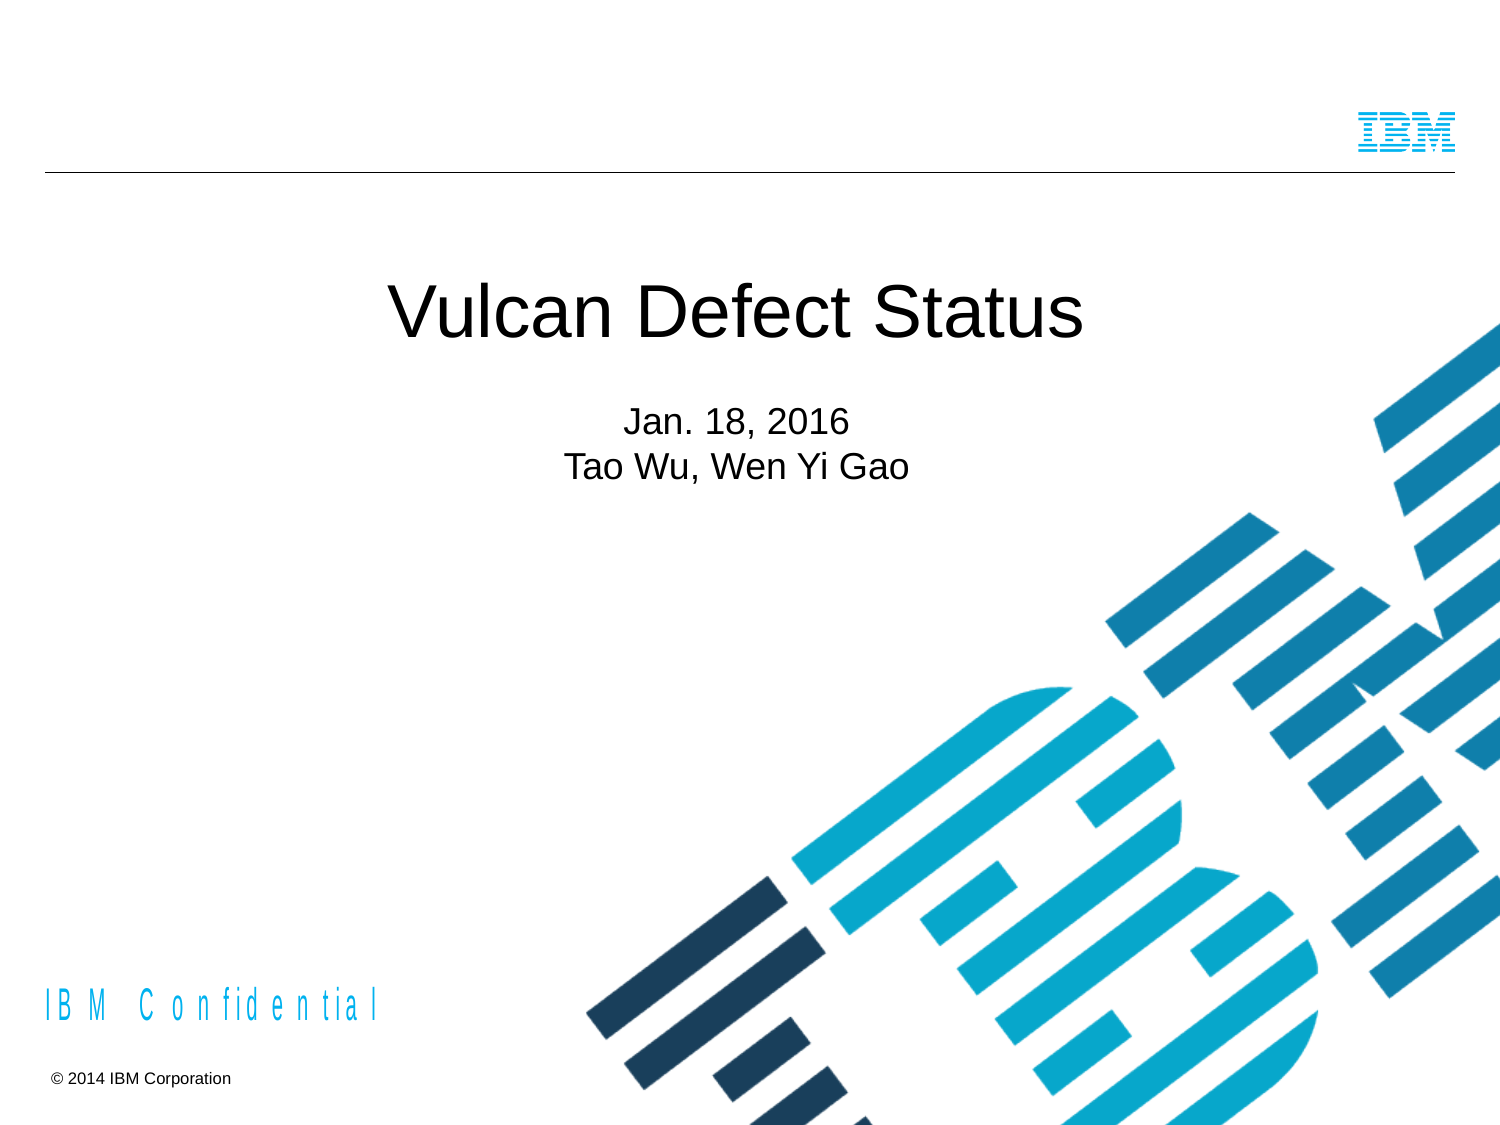

# Vulcan Defect Status Jan. 18, 2016 Tao Wu, Wen Yi Gao